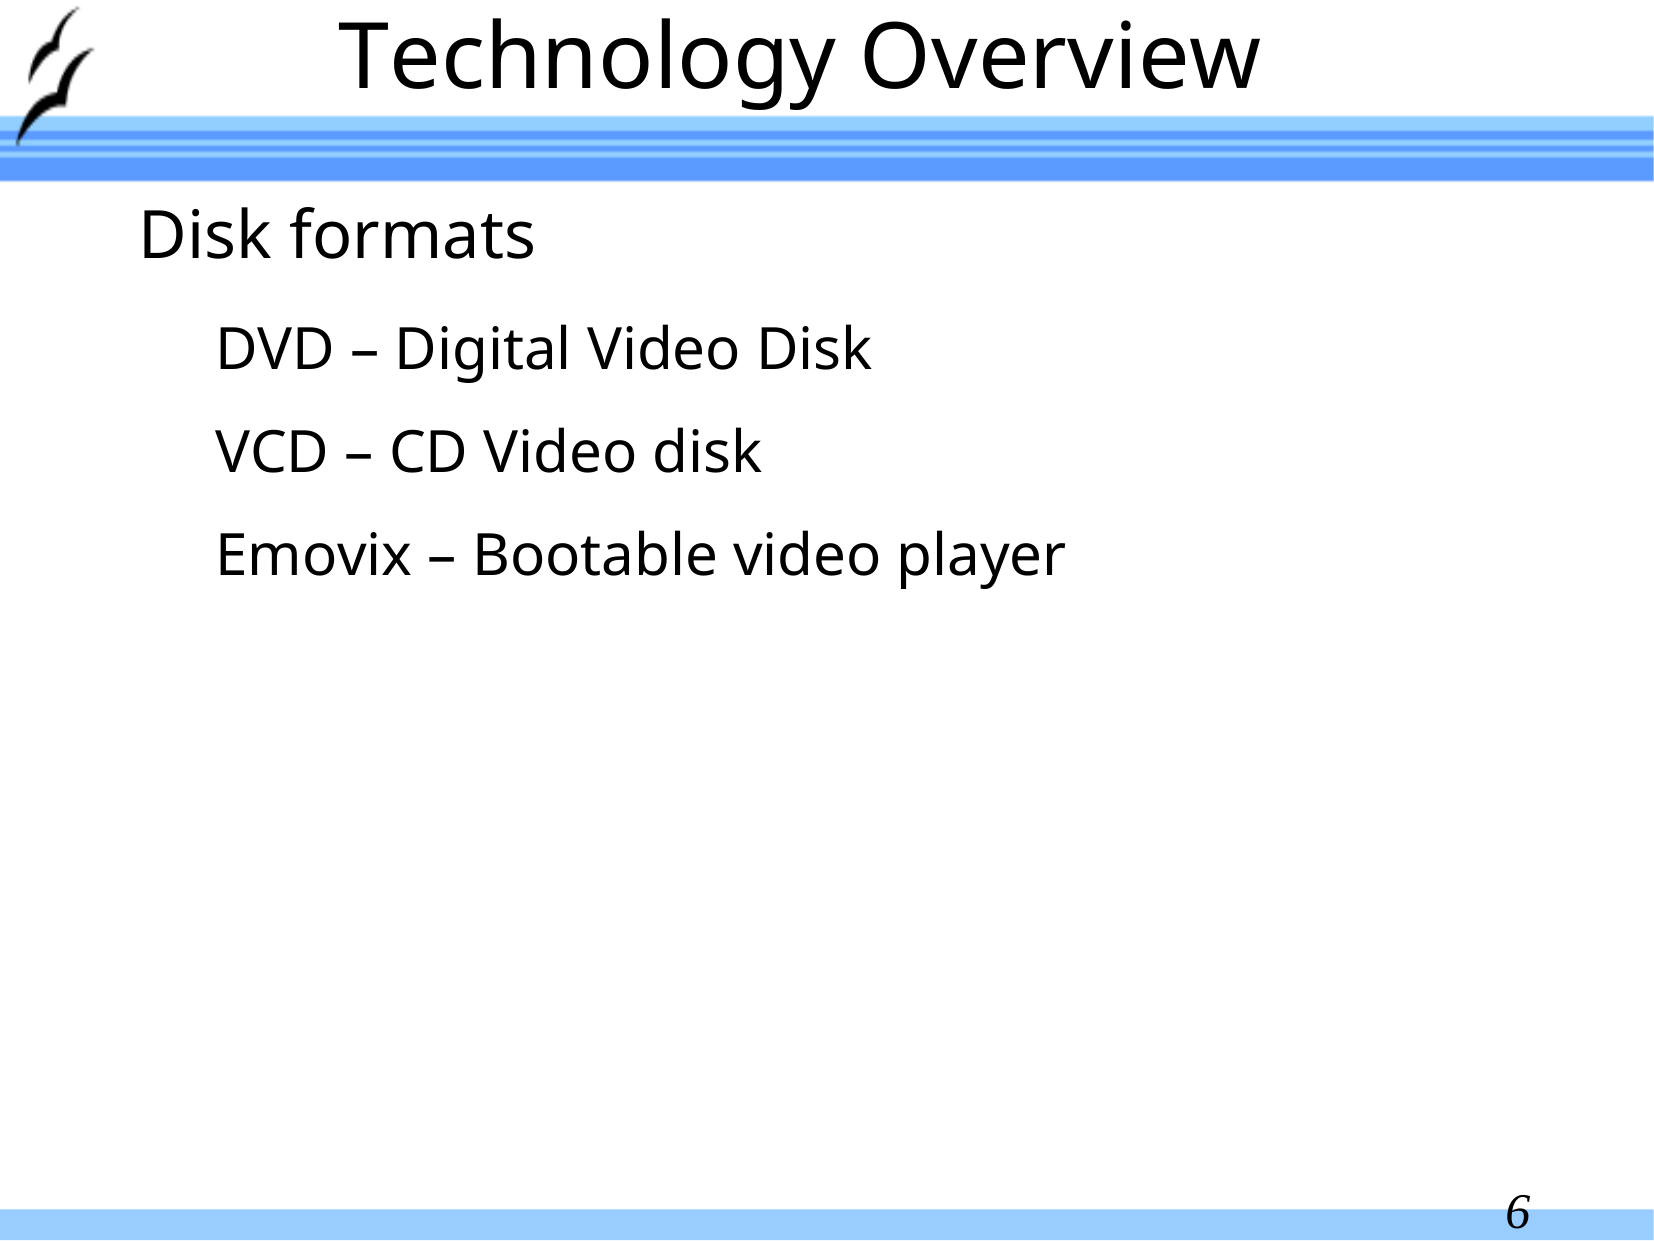

# Technology Overview
Disk formats
DVD – Digital Video Disk
VCD – CD Video disk
Emovix – Bootable video player